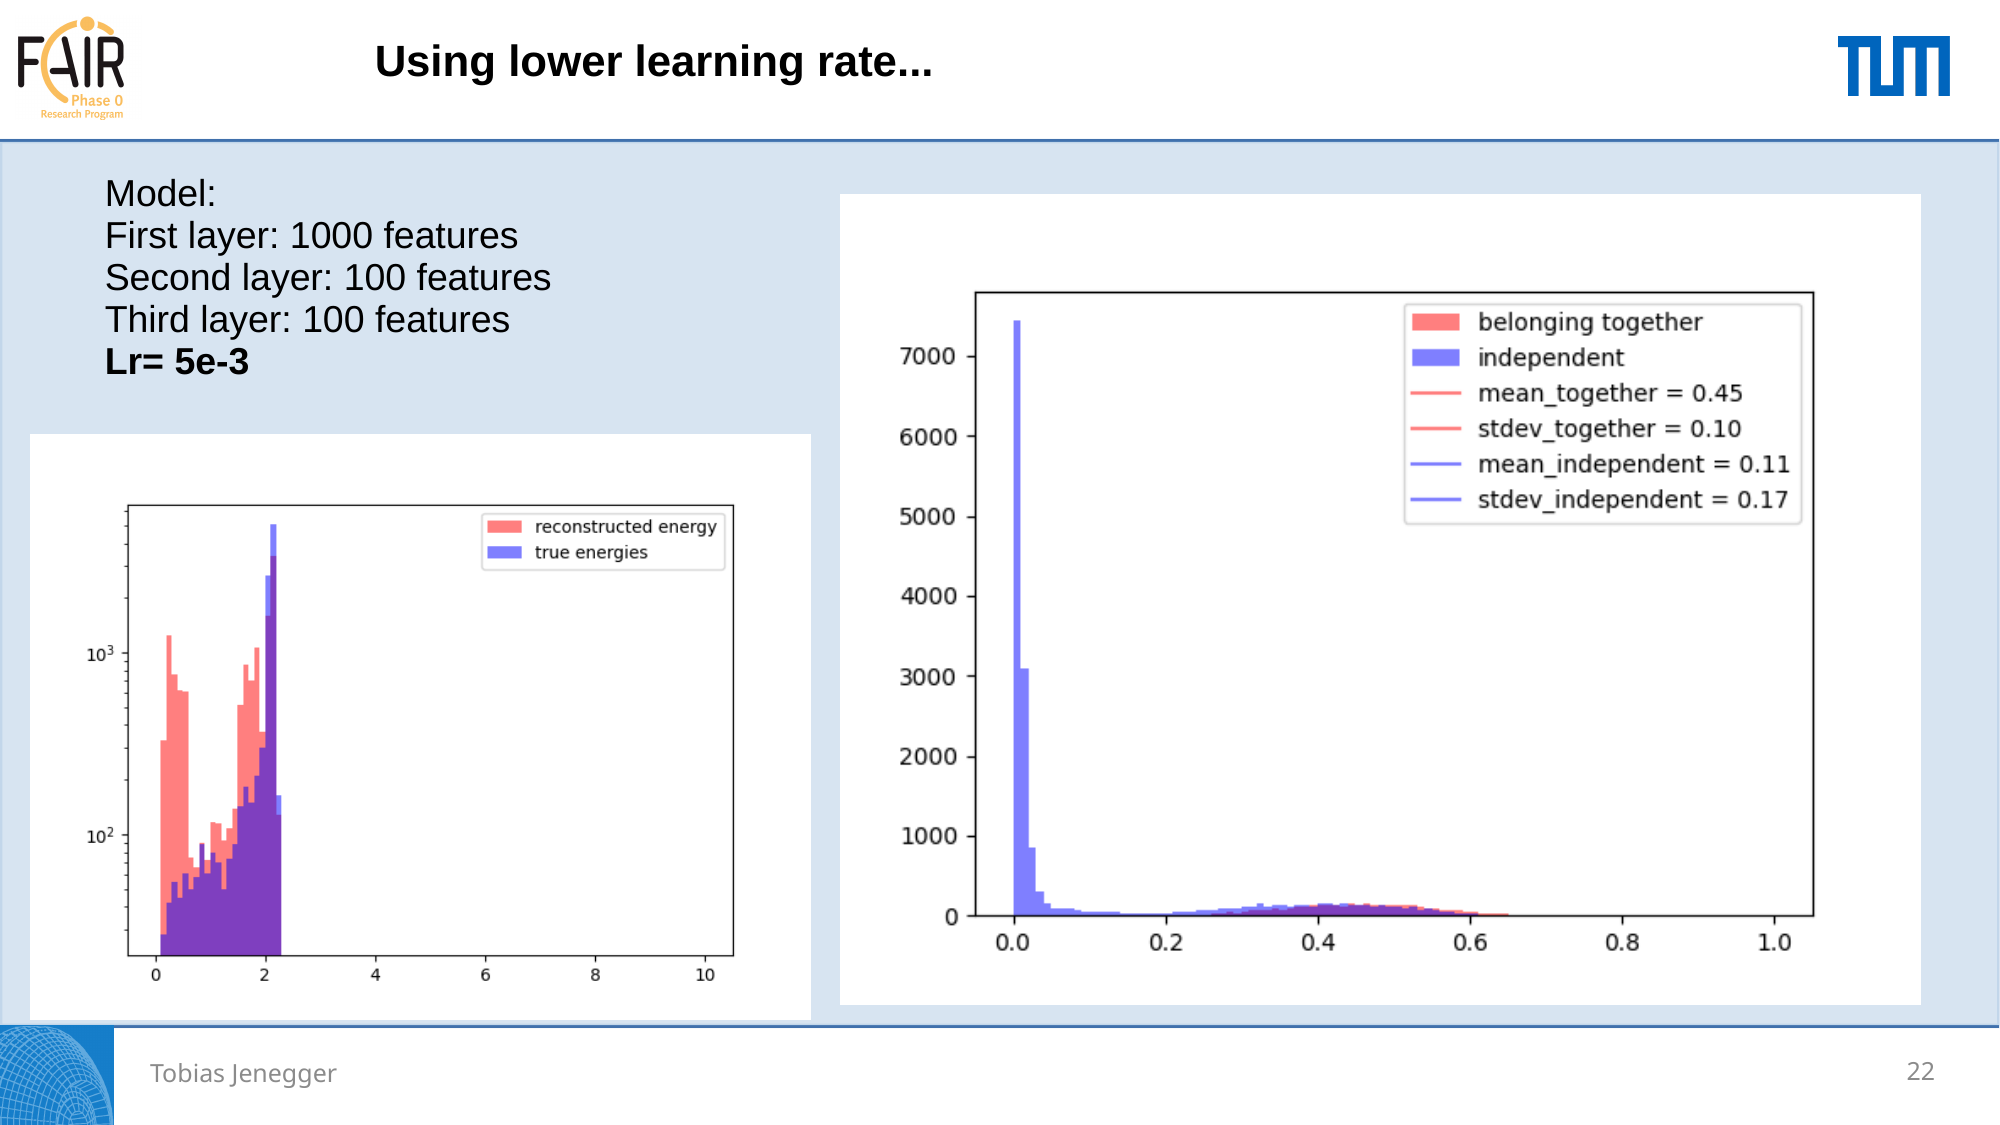

Using lower learning rate...
Model:
First layer: 1000 features
Second layer: 100 features
Third layer: 100 features
Lr= 5e-3
22